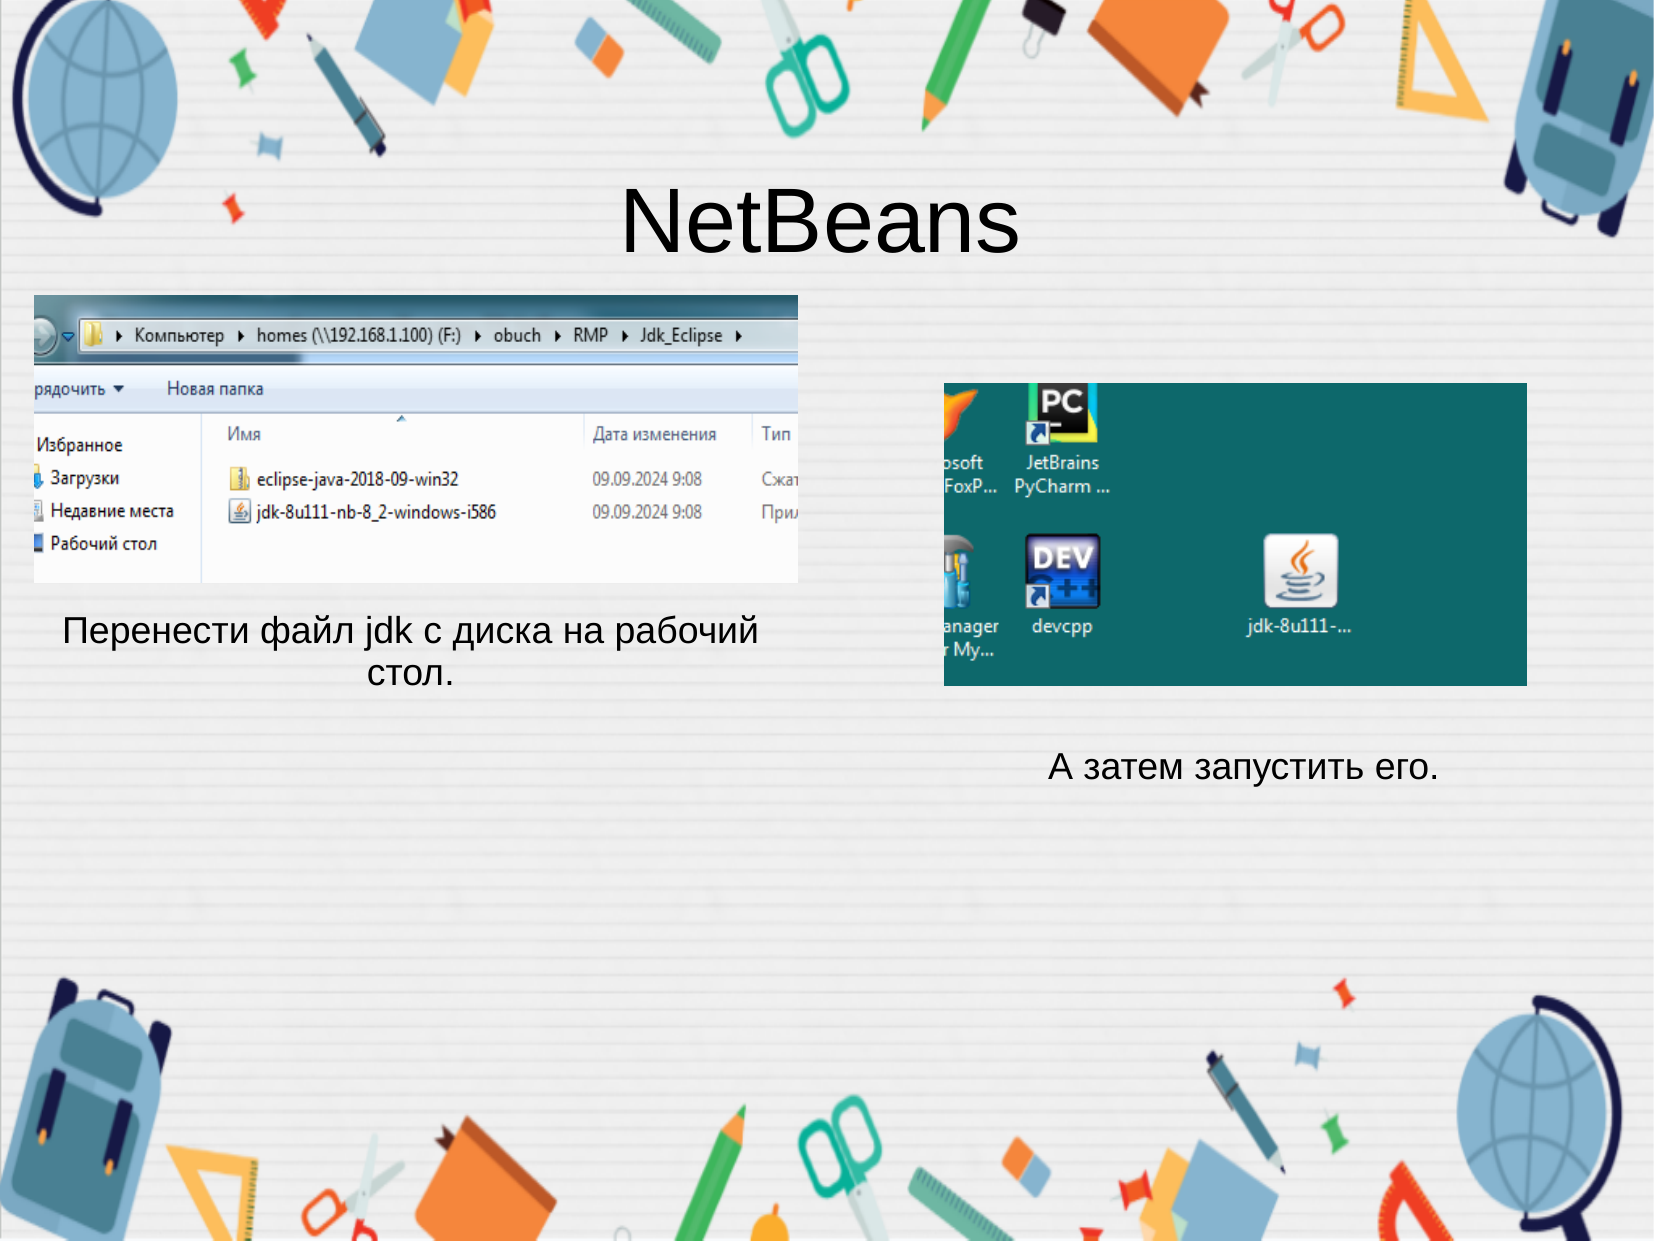

# NetBeans
Перенести файл jdk с диска на рабочий стол.
А затем запустить его.